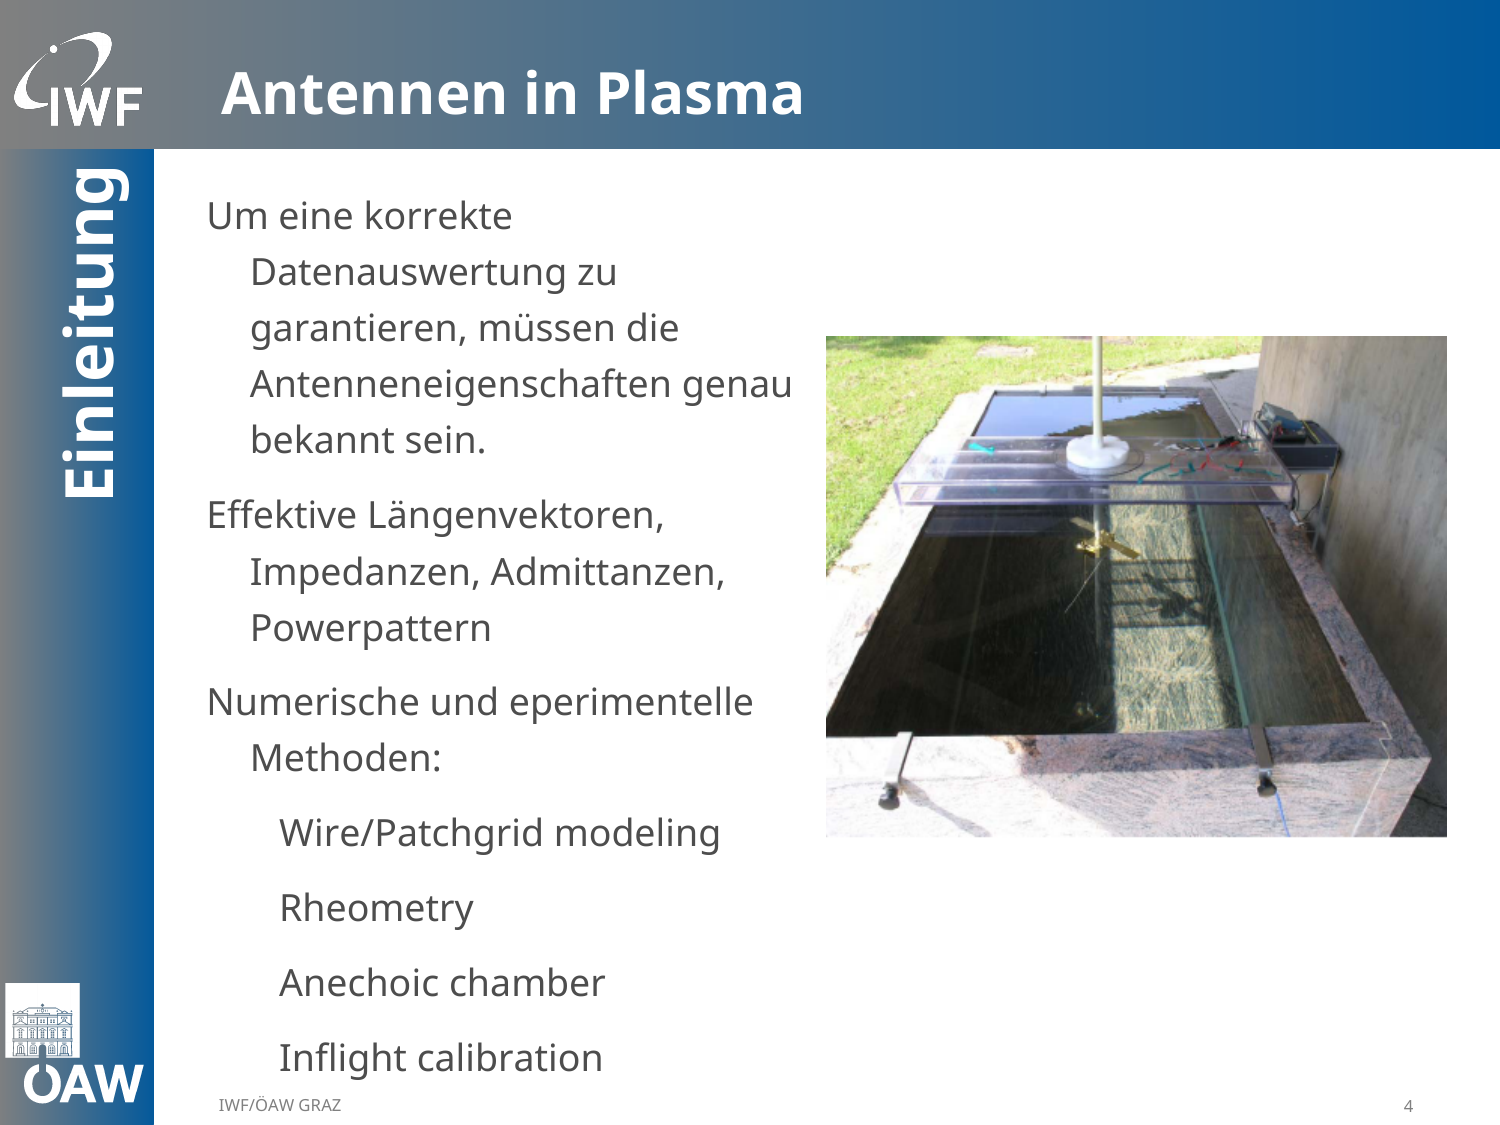

Antennen in Plasma
# Um eine korrekte Datenauswertung zu garantieren, müssen die Antenneneigenschaften genau bekannt sein.
Effektive Längenvektoren, Impedanzen, Admittanzen, Powerpattern
Numerische und eperimentelle Methoden:
Wire/Patchgrid modeling
Rheometry
Anechoic chamber
Inflight calibration
Einleitung
IWF/ÖAW GRAZ
4